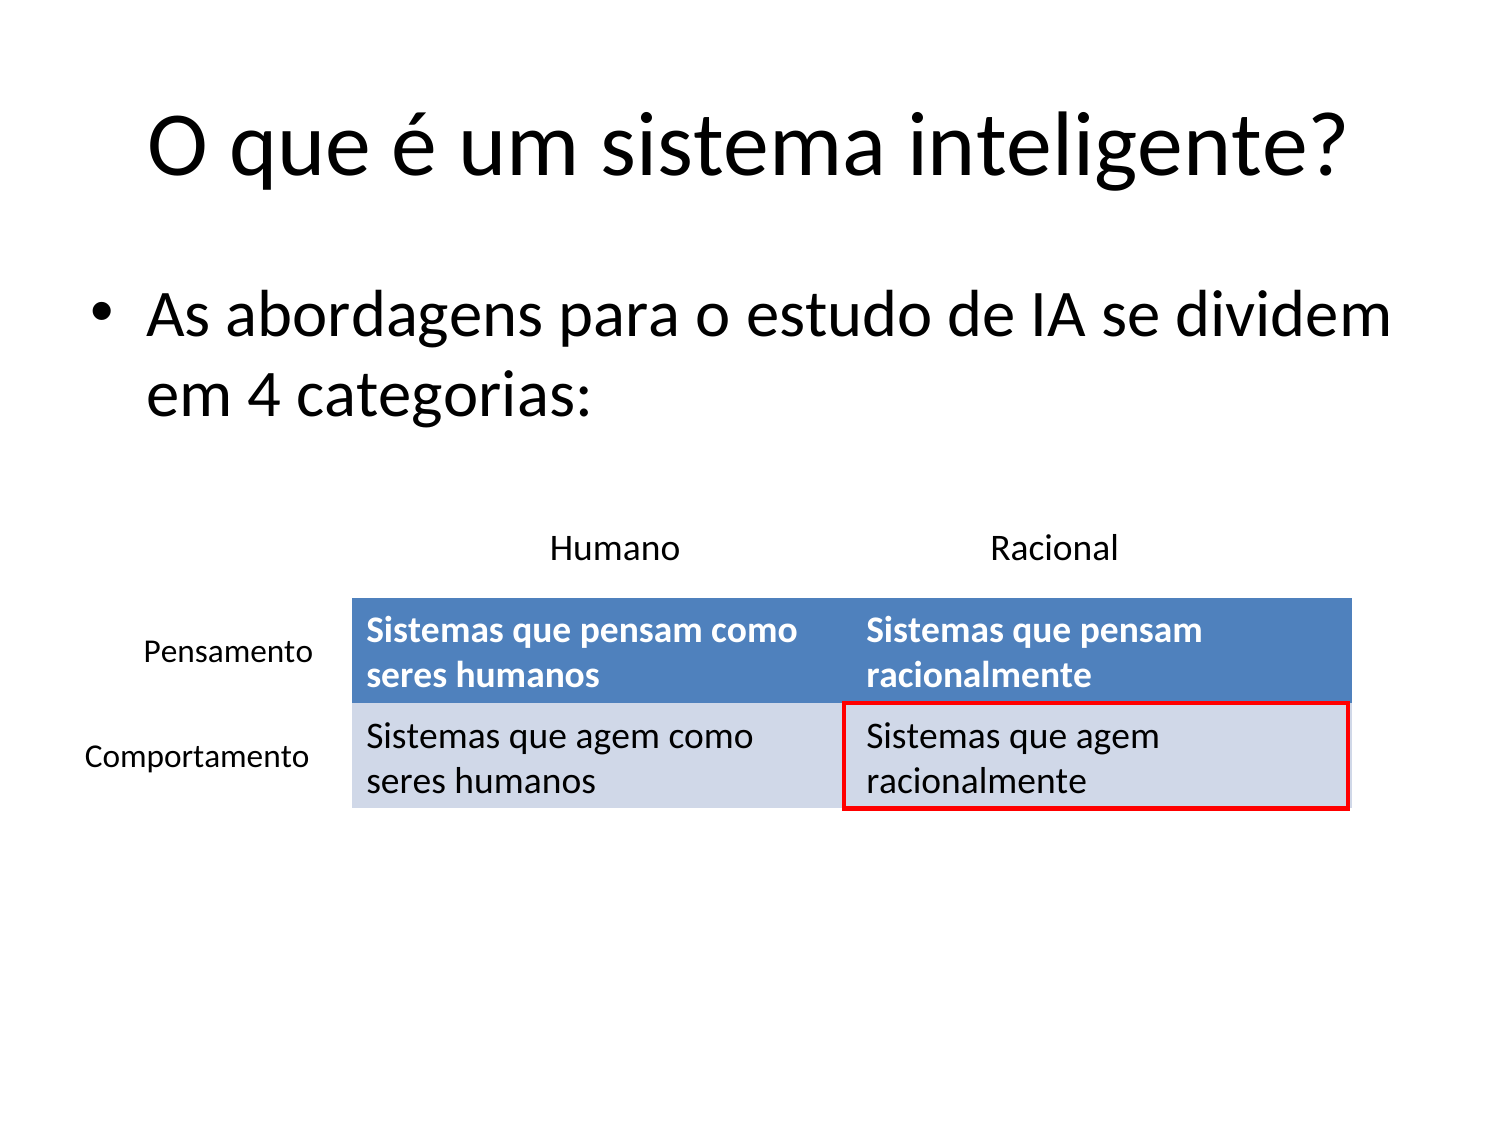

# O que é um sistema inteligente?
As abordagens para o estudo de IA se dividem em 4 categorias:
Humano
Racional
| Sistemas que pensam como seres humanos | Sistemas que pensam racionalmente |
| --- | --- |
| Sistemas que agem como seres humanos | Sistemas que agem racionalmente |
Pensamento
Comportamento